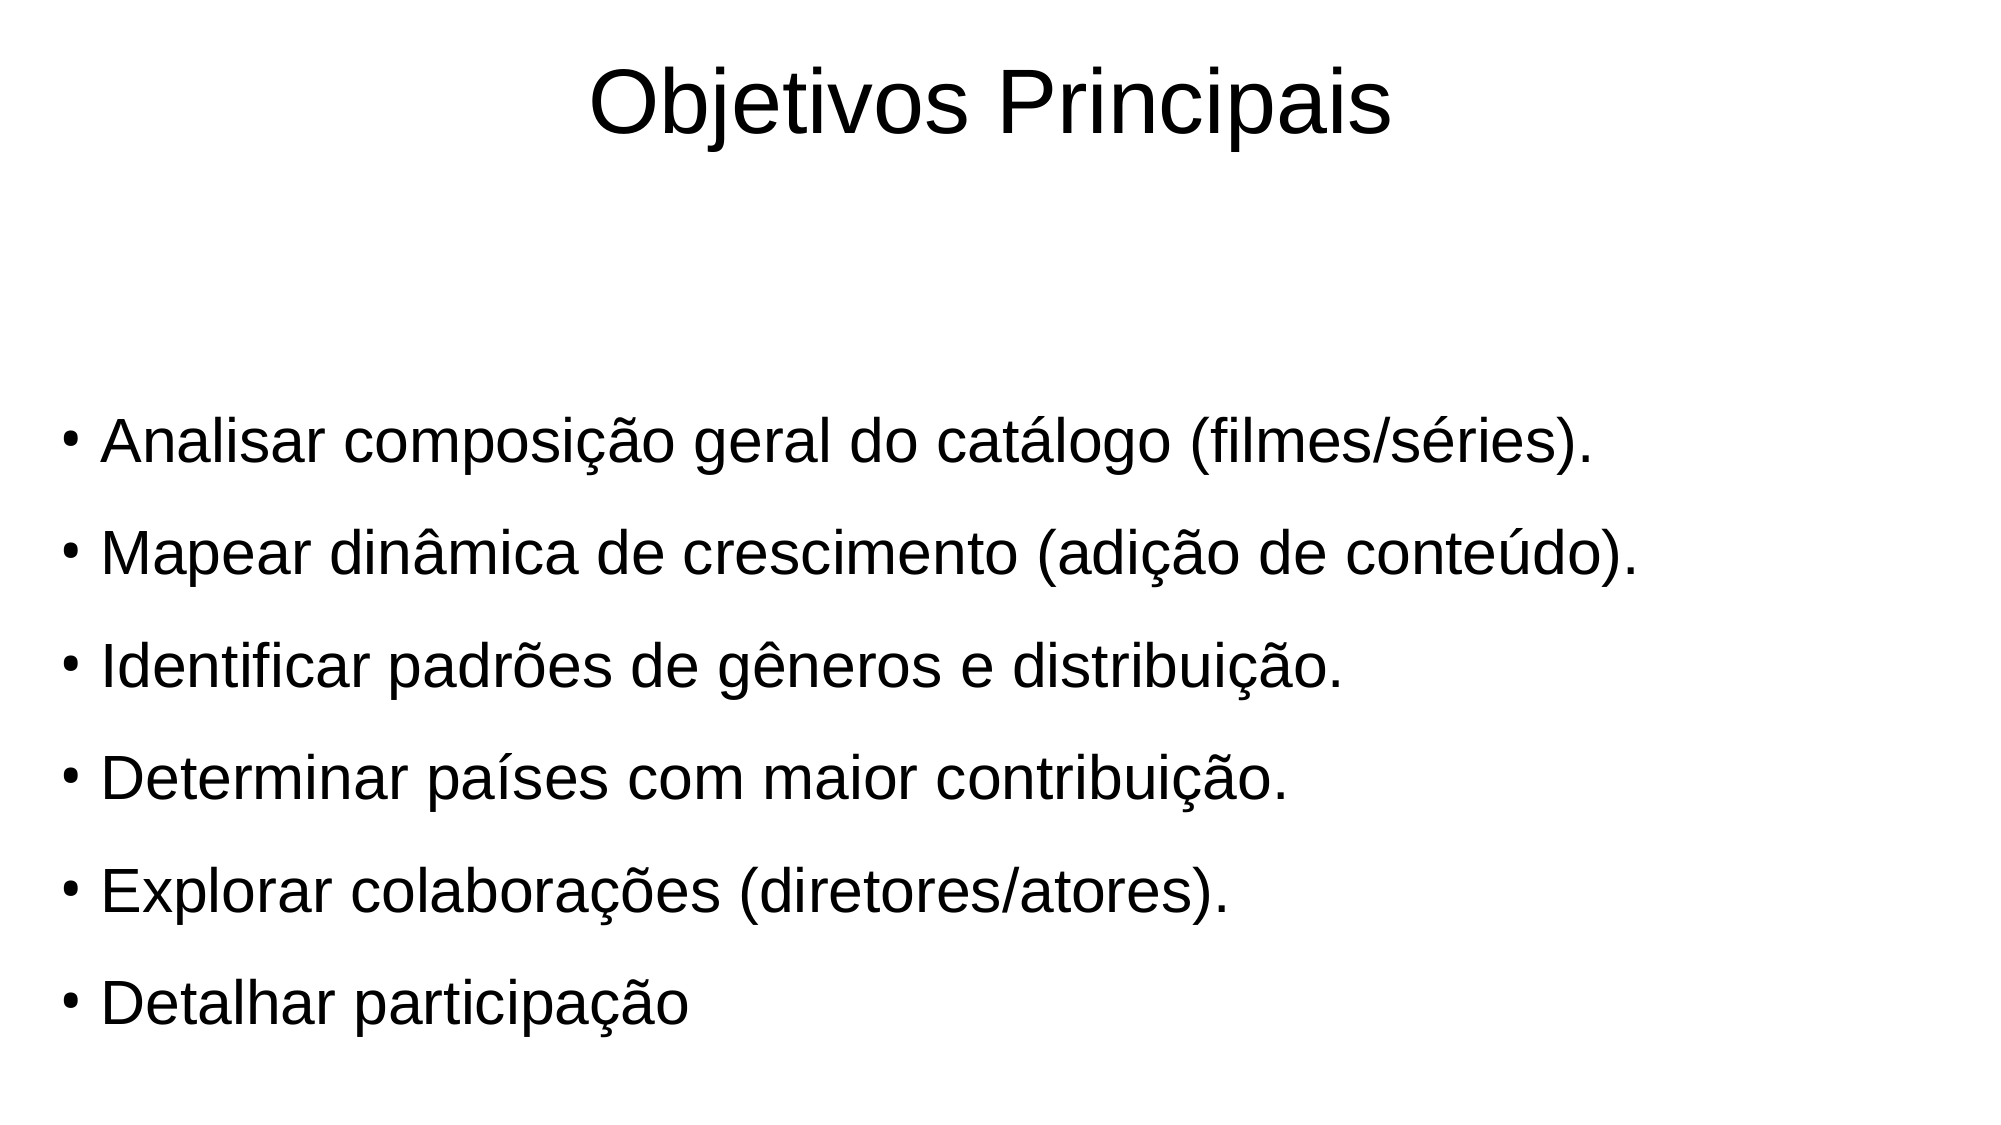

# Objetivos Principais
 Analisar composição geral do catálogo (filmes/séries).
 Mapear dinâmica de crescimento (adição de conteúdo).
 Identificar padrões de gêneros e distribuição.
 Determinar países com maior contribuição.
 Explorar colaborações (diretores/atores).
 Detalhar participação